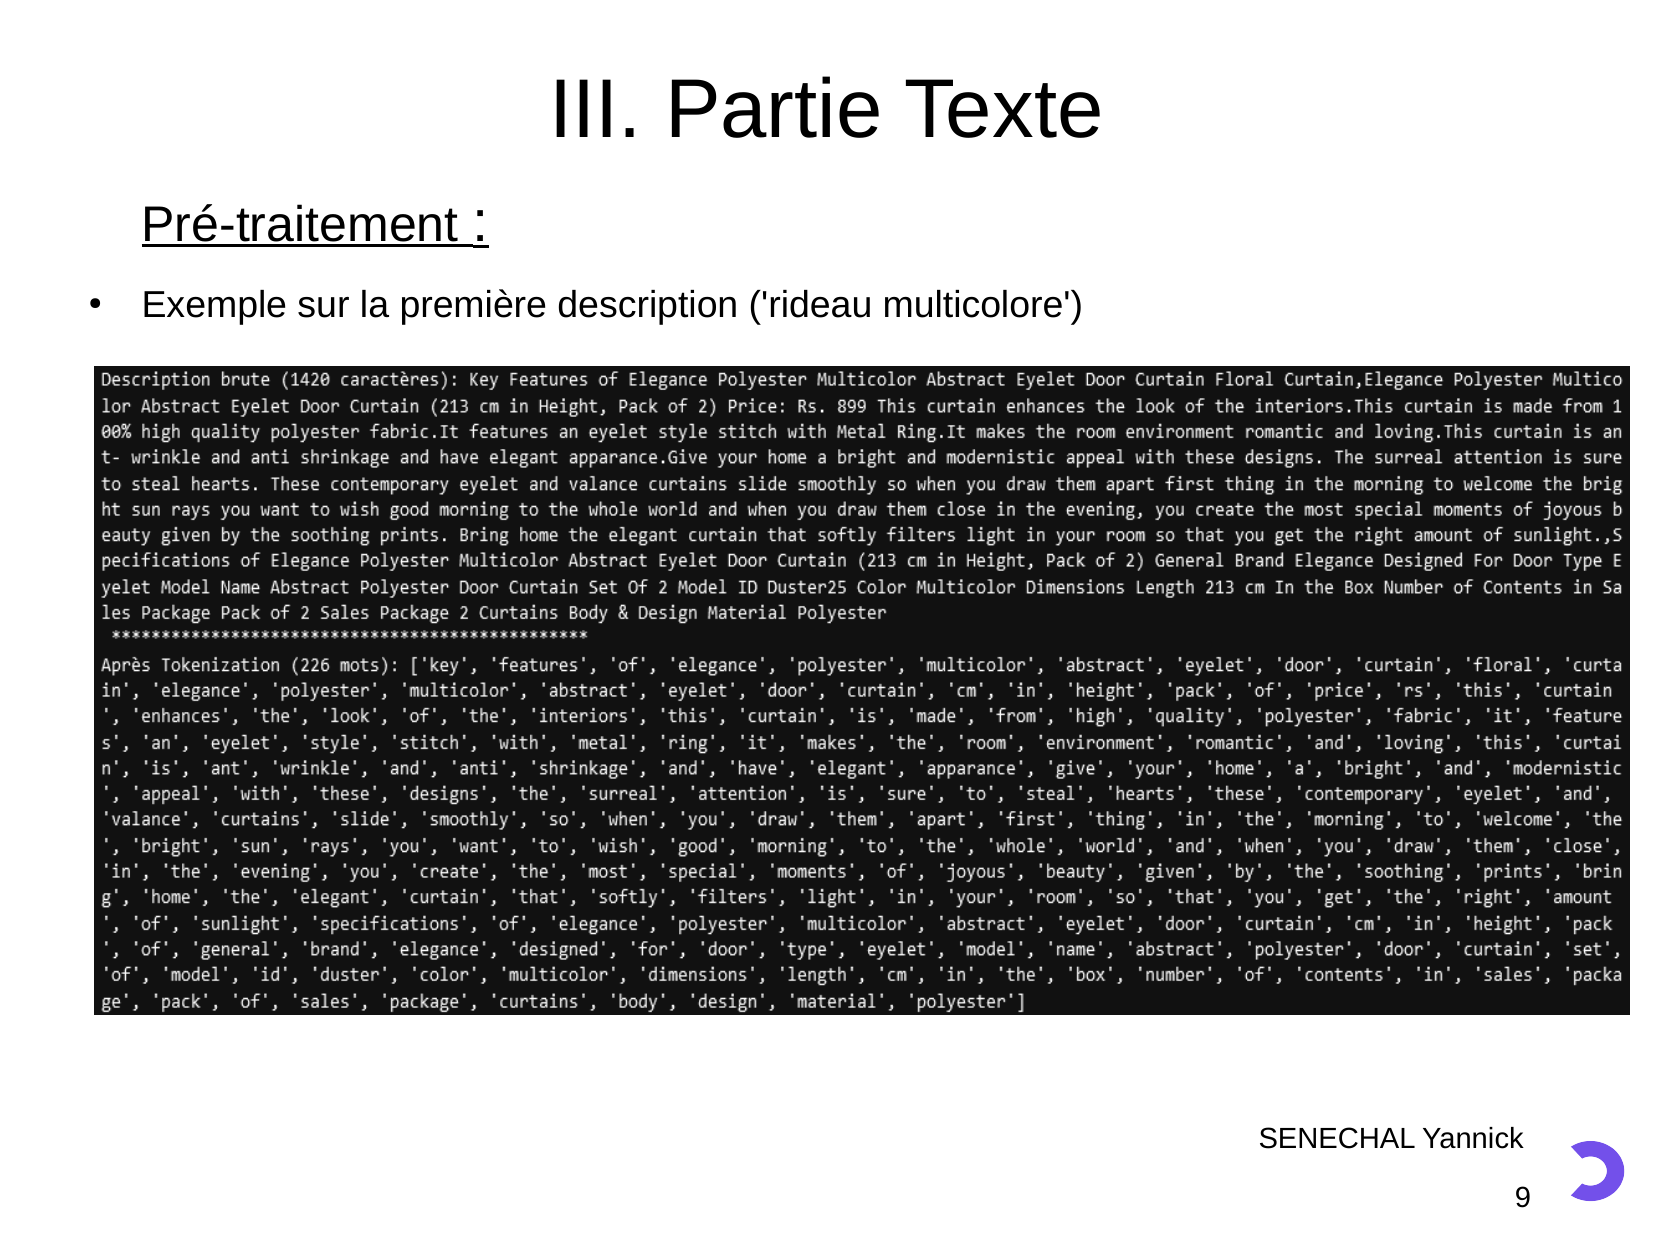

# III. Partie Texte
Pré-traitement :
Exemple sur la première description ('rideau multicolore')
SENECHAL Yannick
9